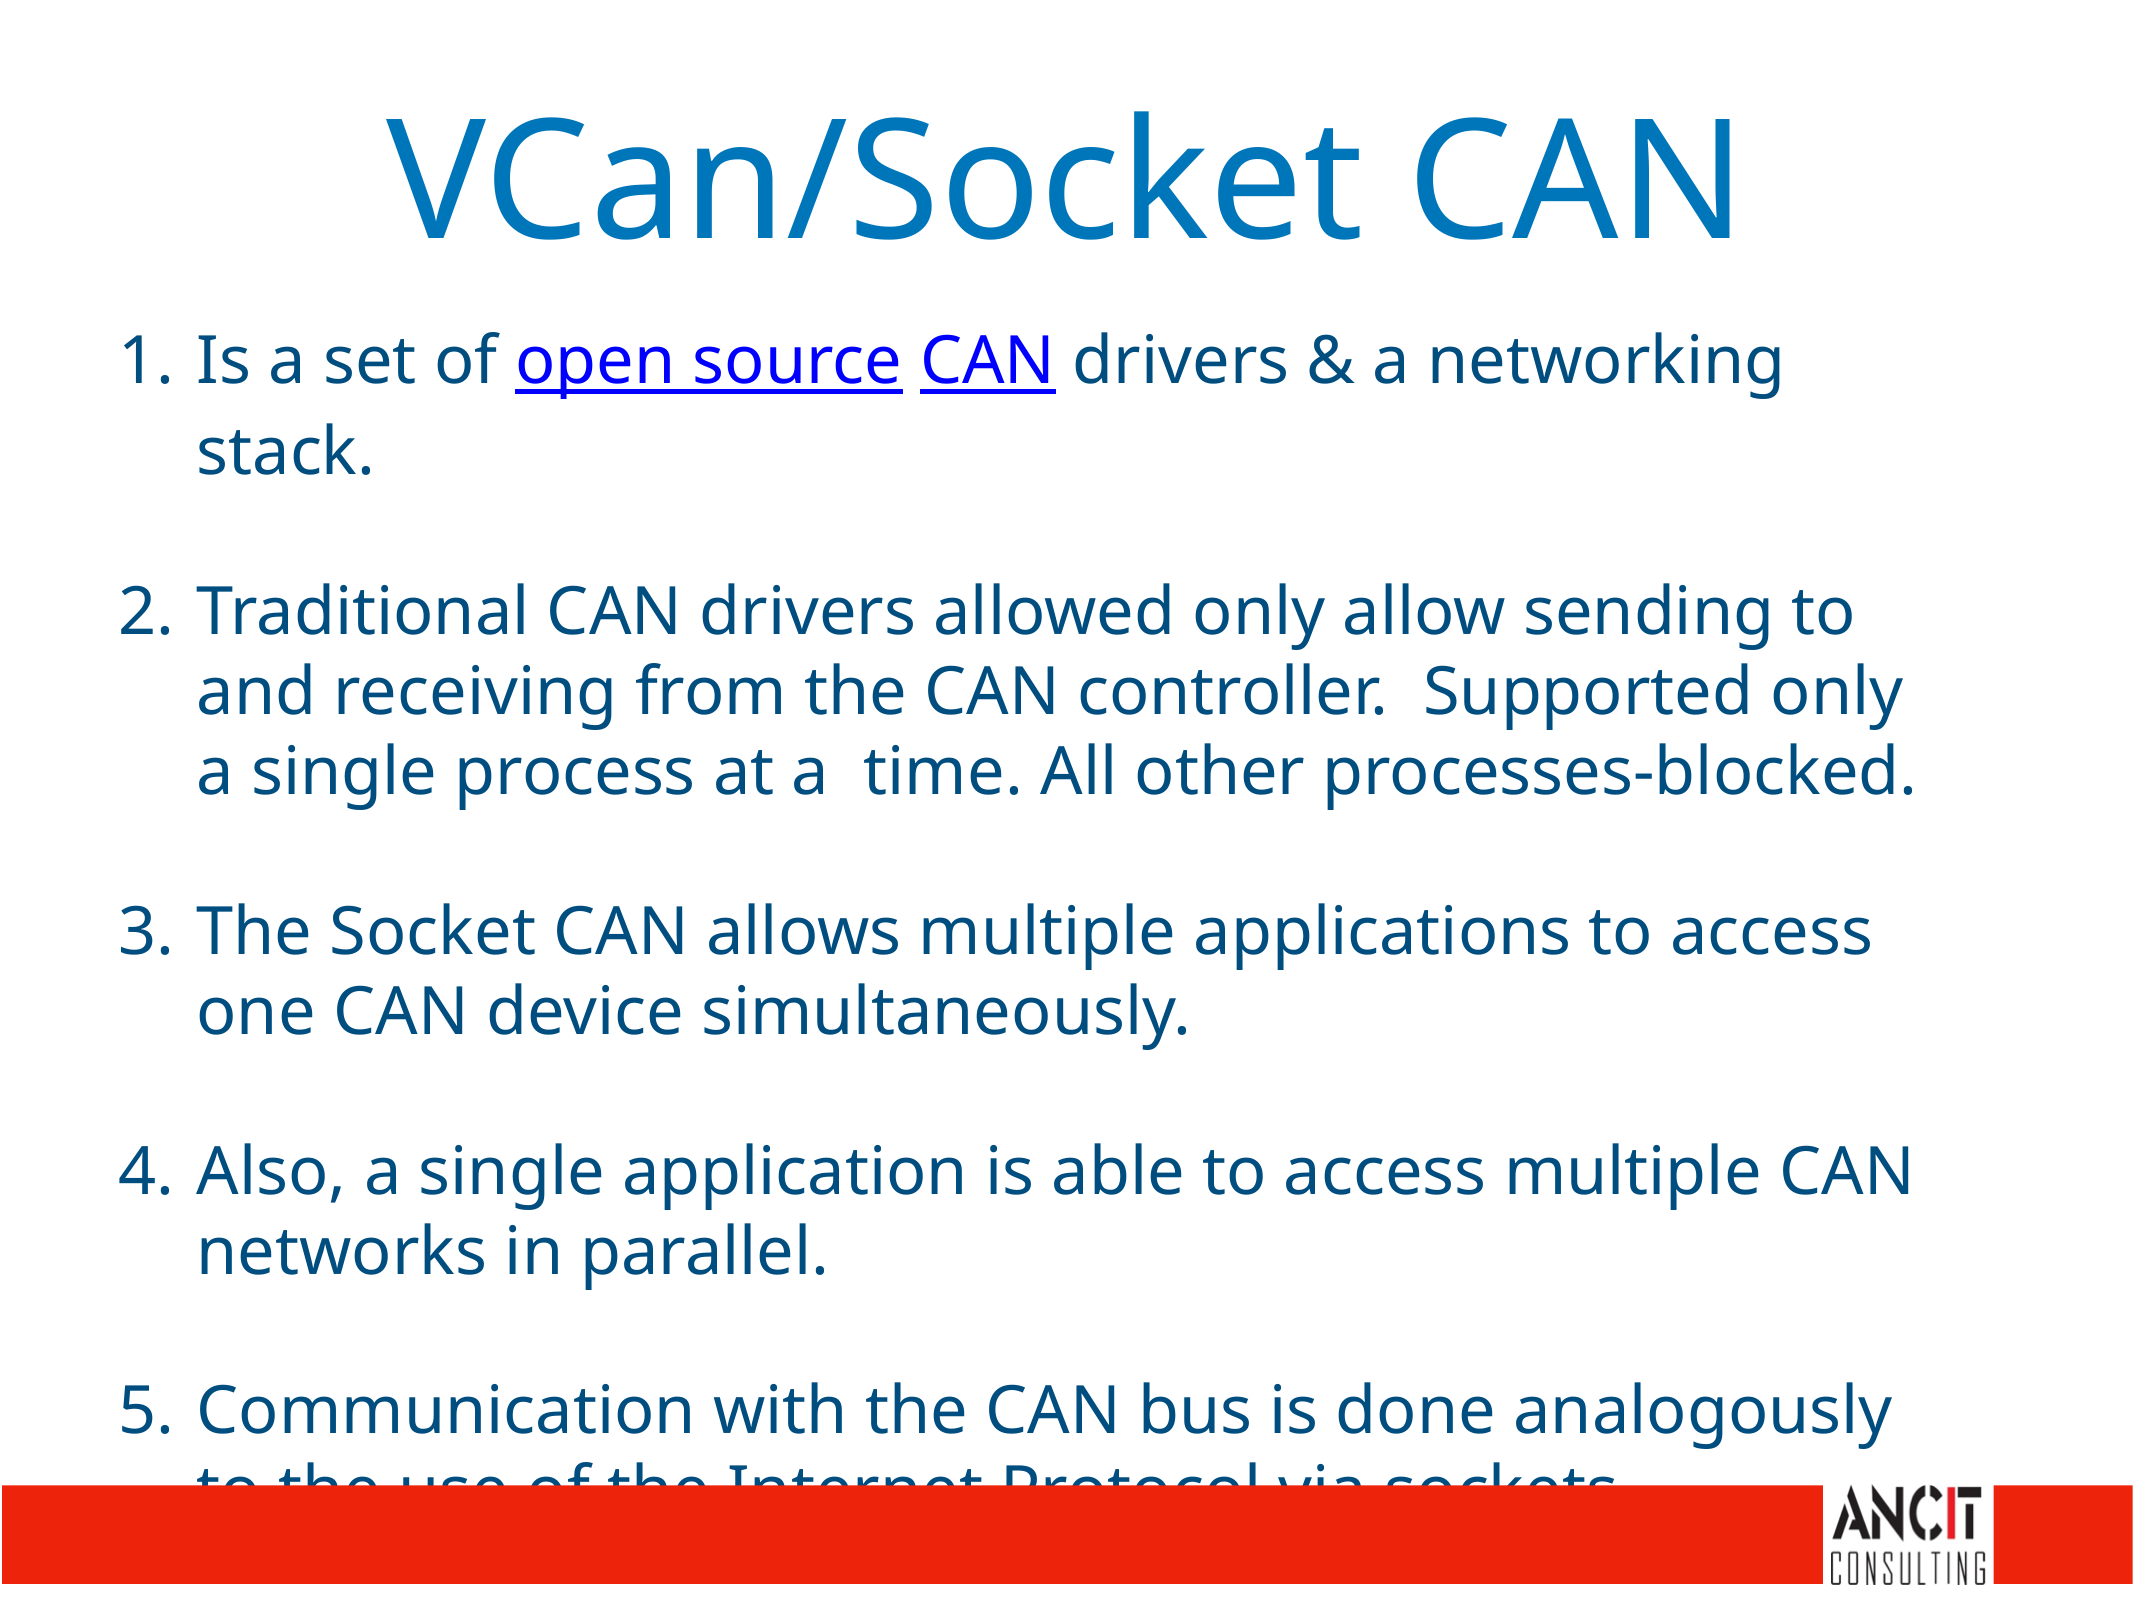

# VCan/Socket CAN
Is a set of open source CAN drivers & a networking stack.
Traditional CAN drivers allowed only allow sending to and receiving from the CAN controller. Supported only a single process at a time. All other processes-blocked.
The Socket CAN allows multiple applications to access one CAN device simultaneously.
Also, a single application is able to access multiple CAN networks in parallel.
Communication with the CAN bus is done analogously to the use of the Internet Protocol via sockets.